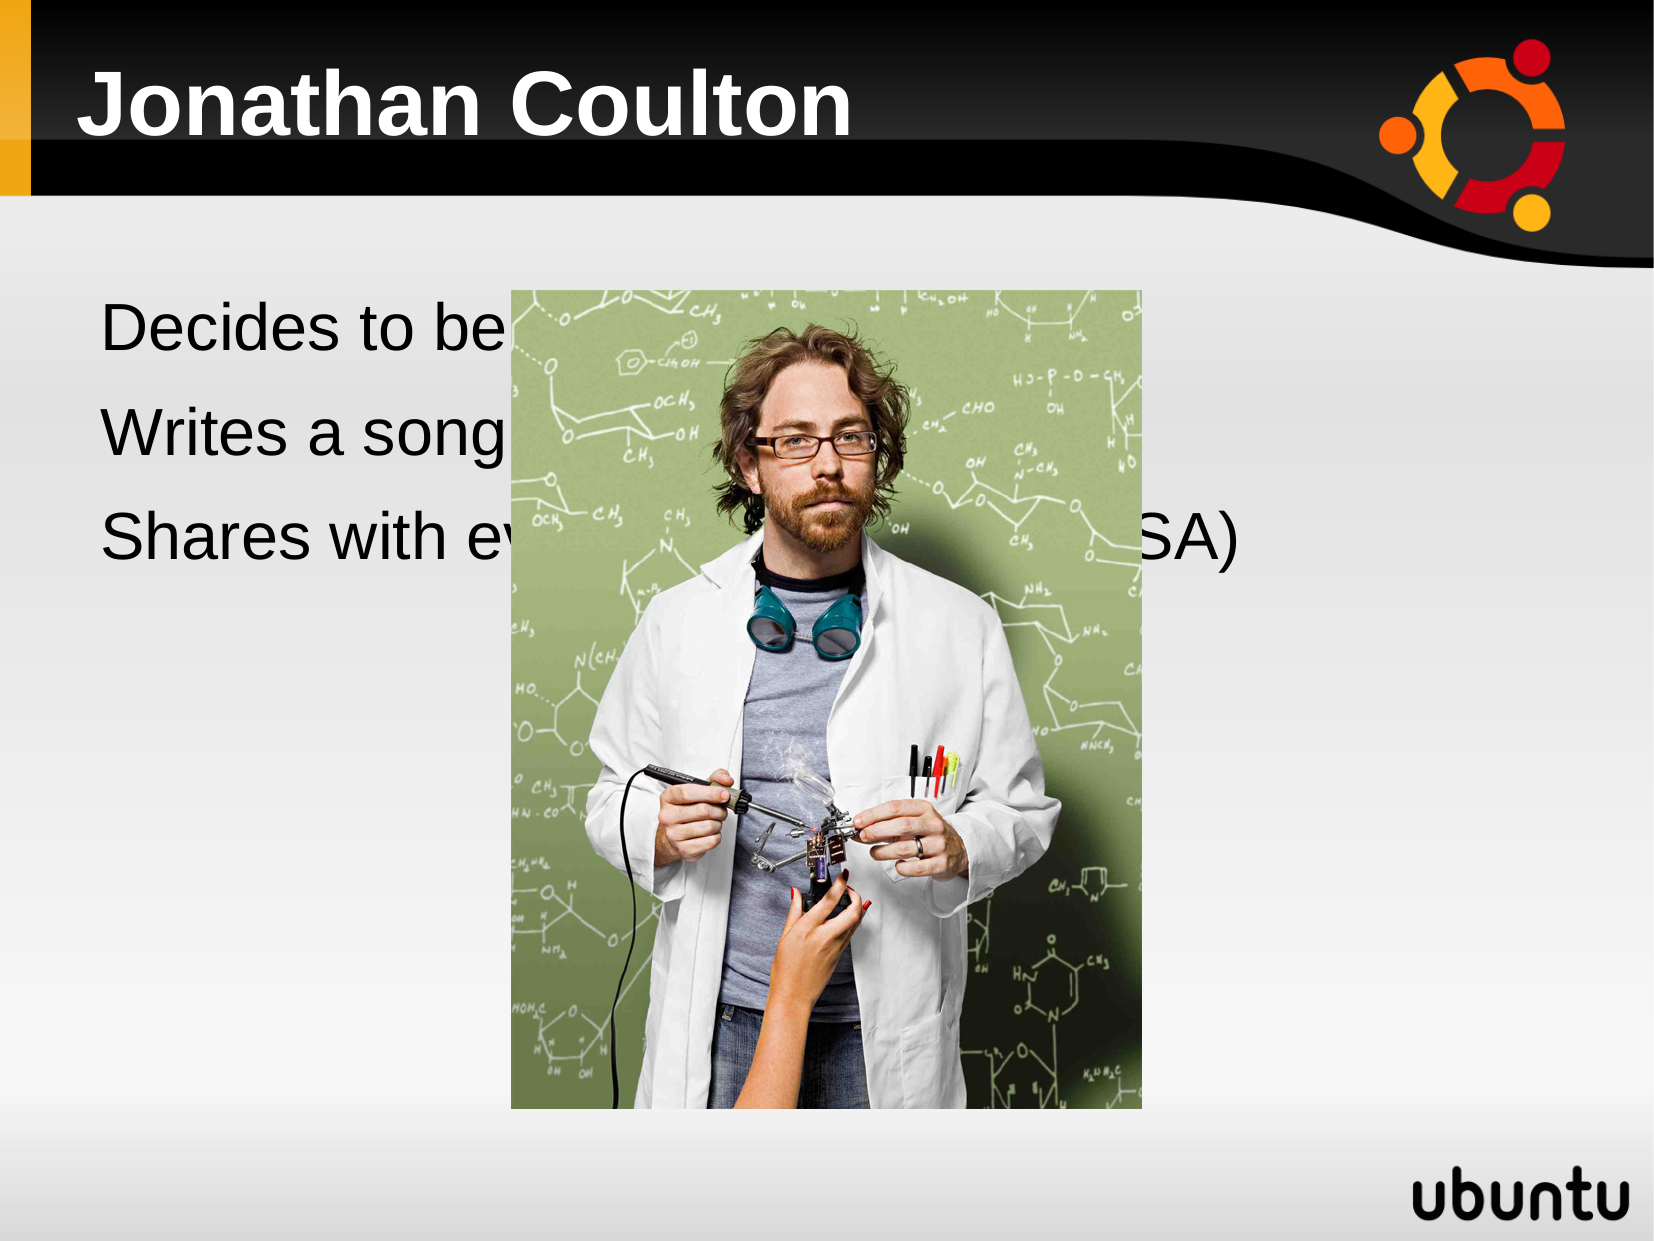

# Jonathan Coulton
Decides to be a songwriter
Writes a song a week for a year
Shares with everyone (CC-BY-NC-SA)